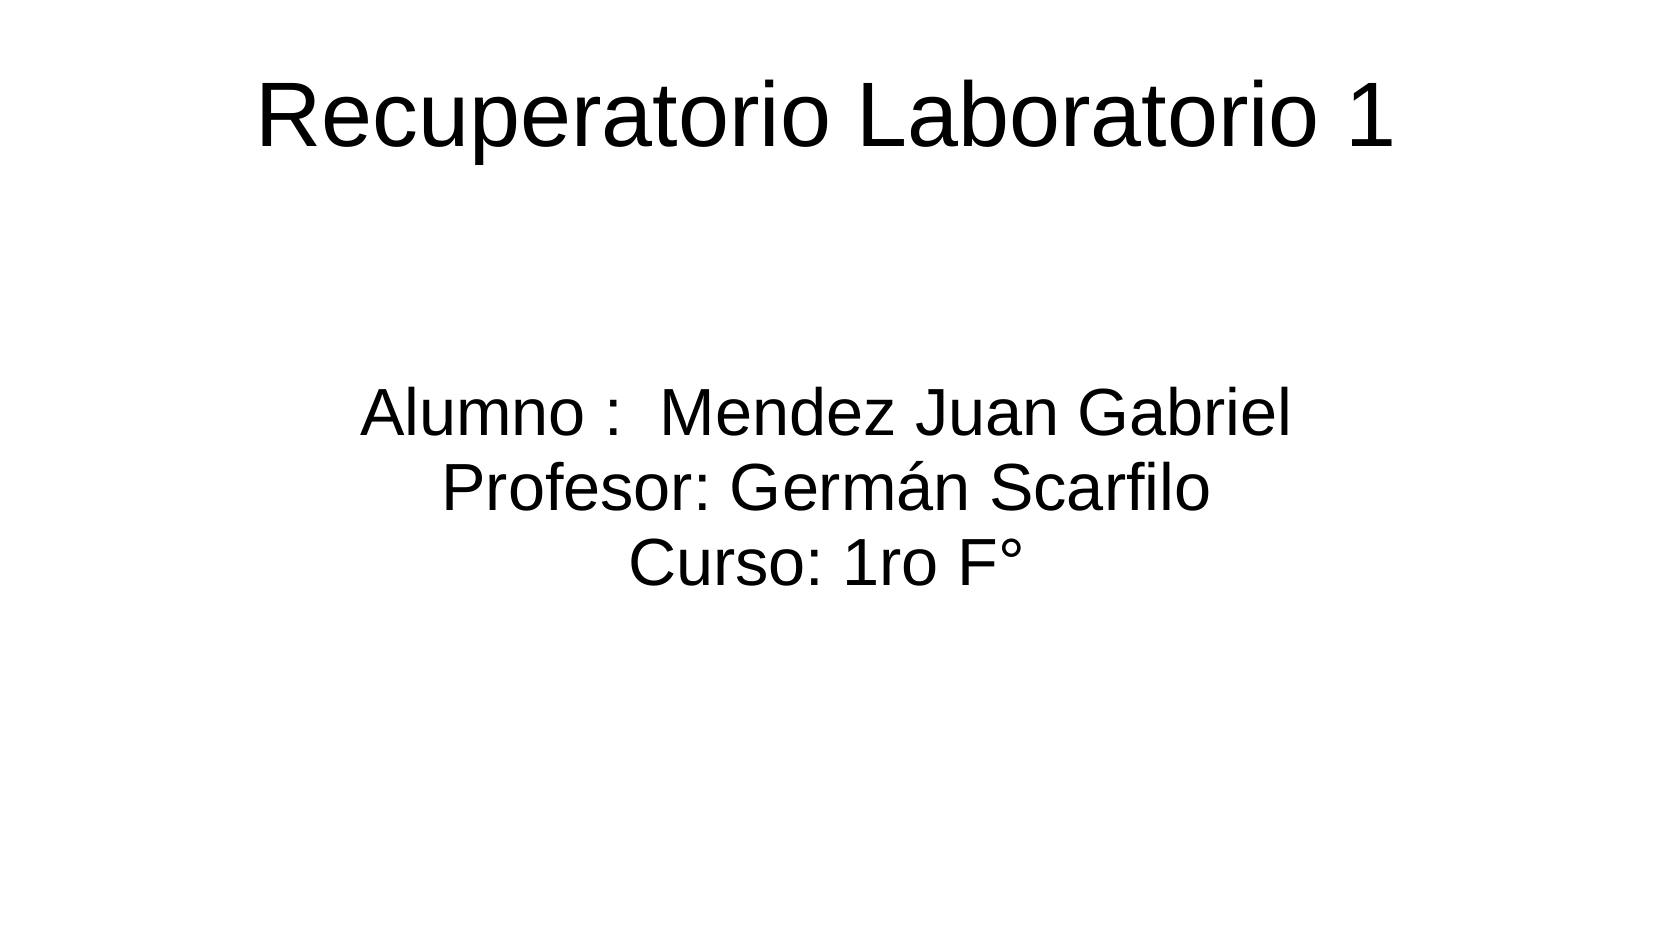

# Recuperatorio Laboratorio 1
Alumno : Mendez Juan Gabriel
Profesor: Germán Scarfilo
Curso: 1ro F°